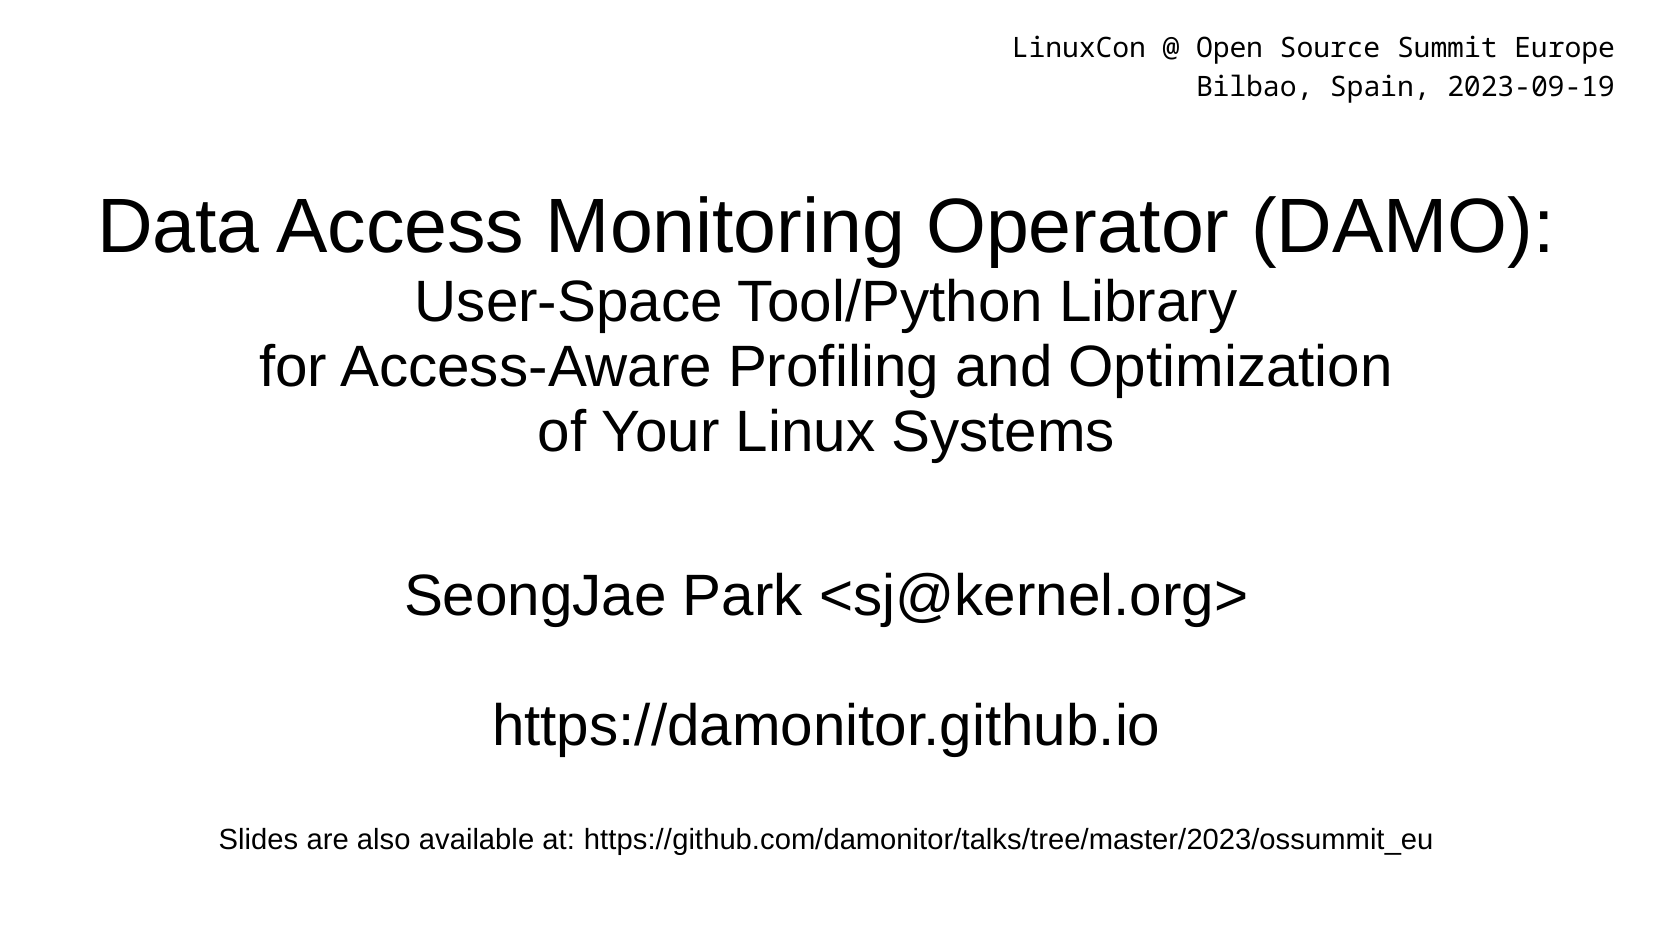

# Data Access Monitoring Operator (DAMO): User-Space Tool/Python Library for Access-Aware Profiling and Optimization of Your Linux Systems
SeongJae Park <sj@kernel.org>
https://damonitor.github.io
Slides are also available at: https://github.com/damonitor/talks/tree/master/2023/ossummit_eu
LinuxCon @ Open Source Summit Europe
Bilbao, Spain, 2023-09-19